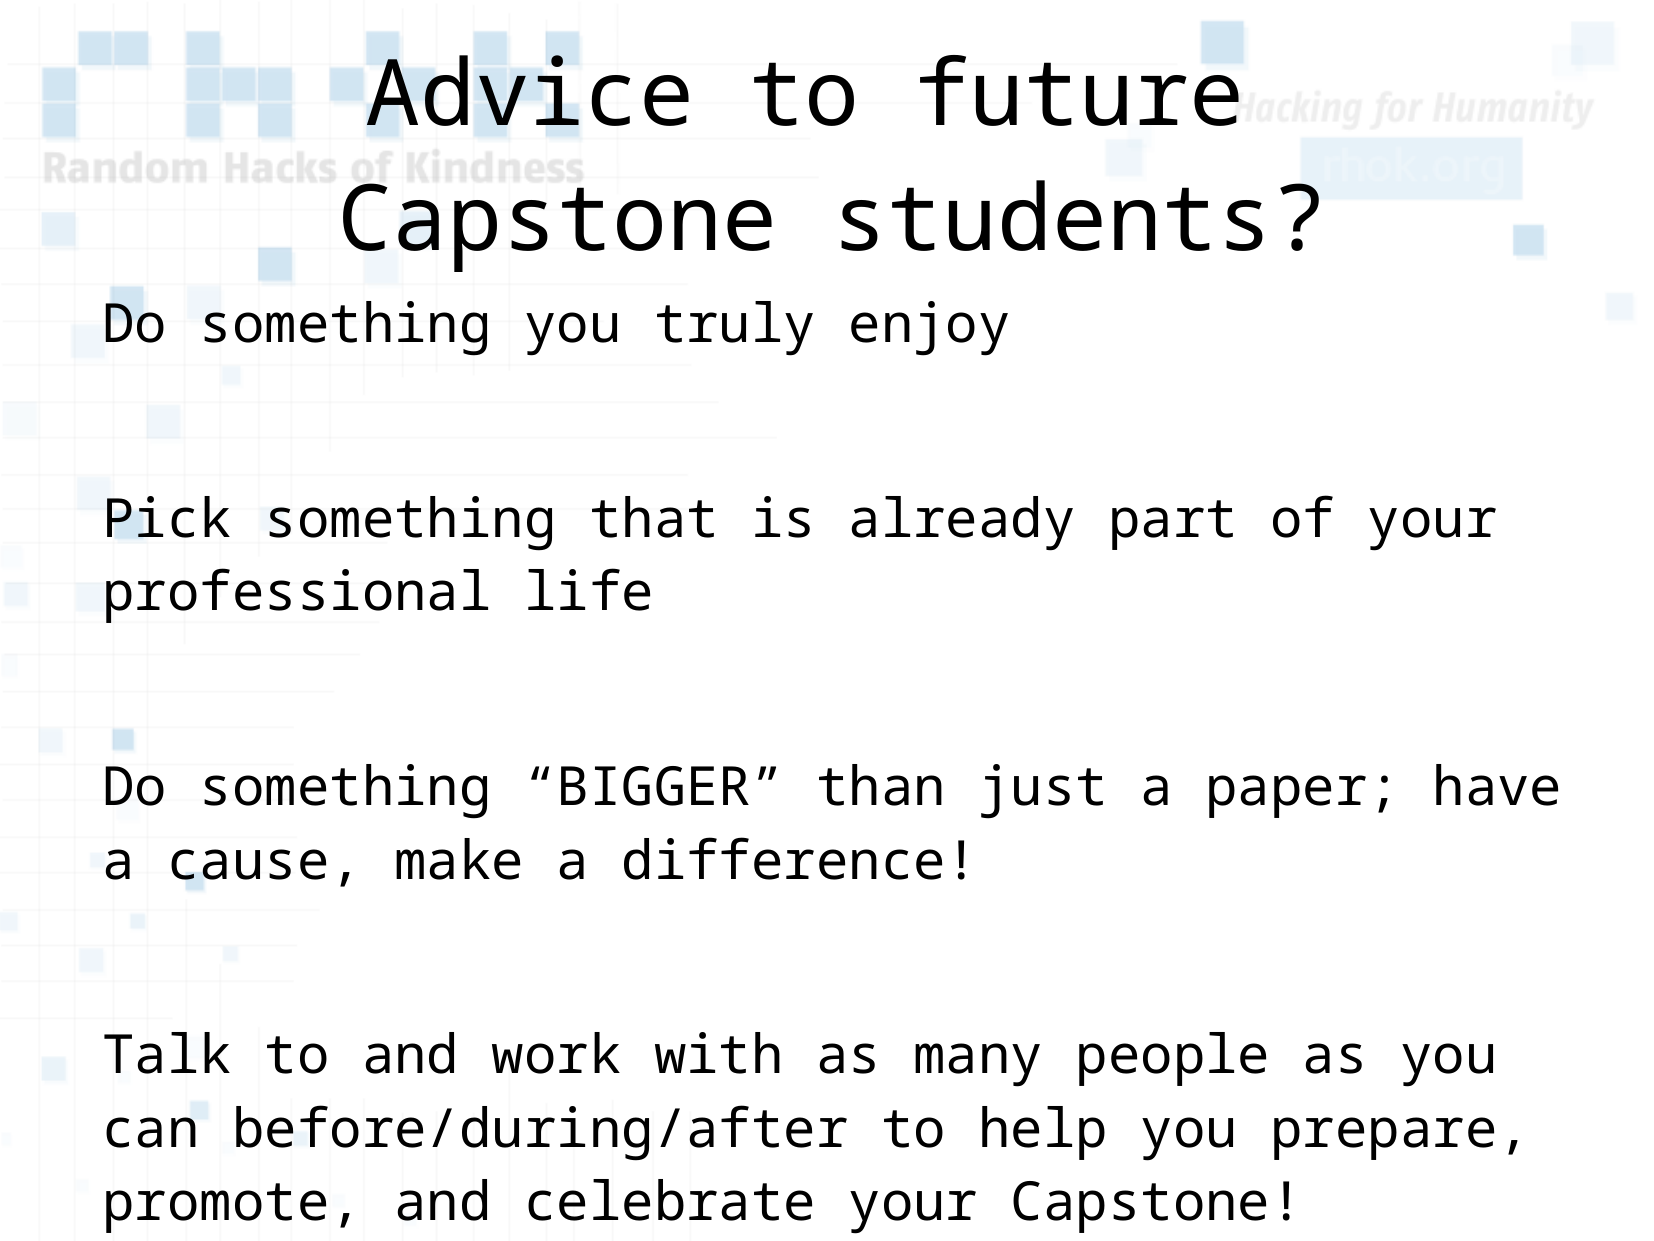

# Advice to future Capstone students?
Do something you truly enjoy
Pick something that is already part of your professional life
Do something “BIGGER” than just a paper; have a cause, make a difference!
Talk to and work with as many people as you can before/during/after to help you prepare, promote, and celebrate your Capstone!